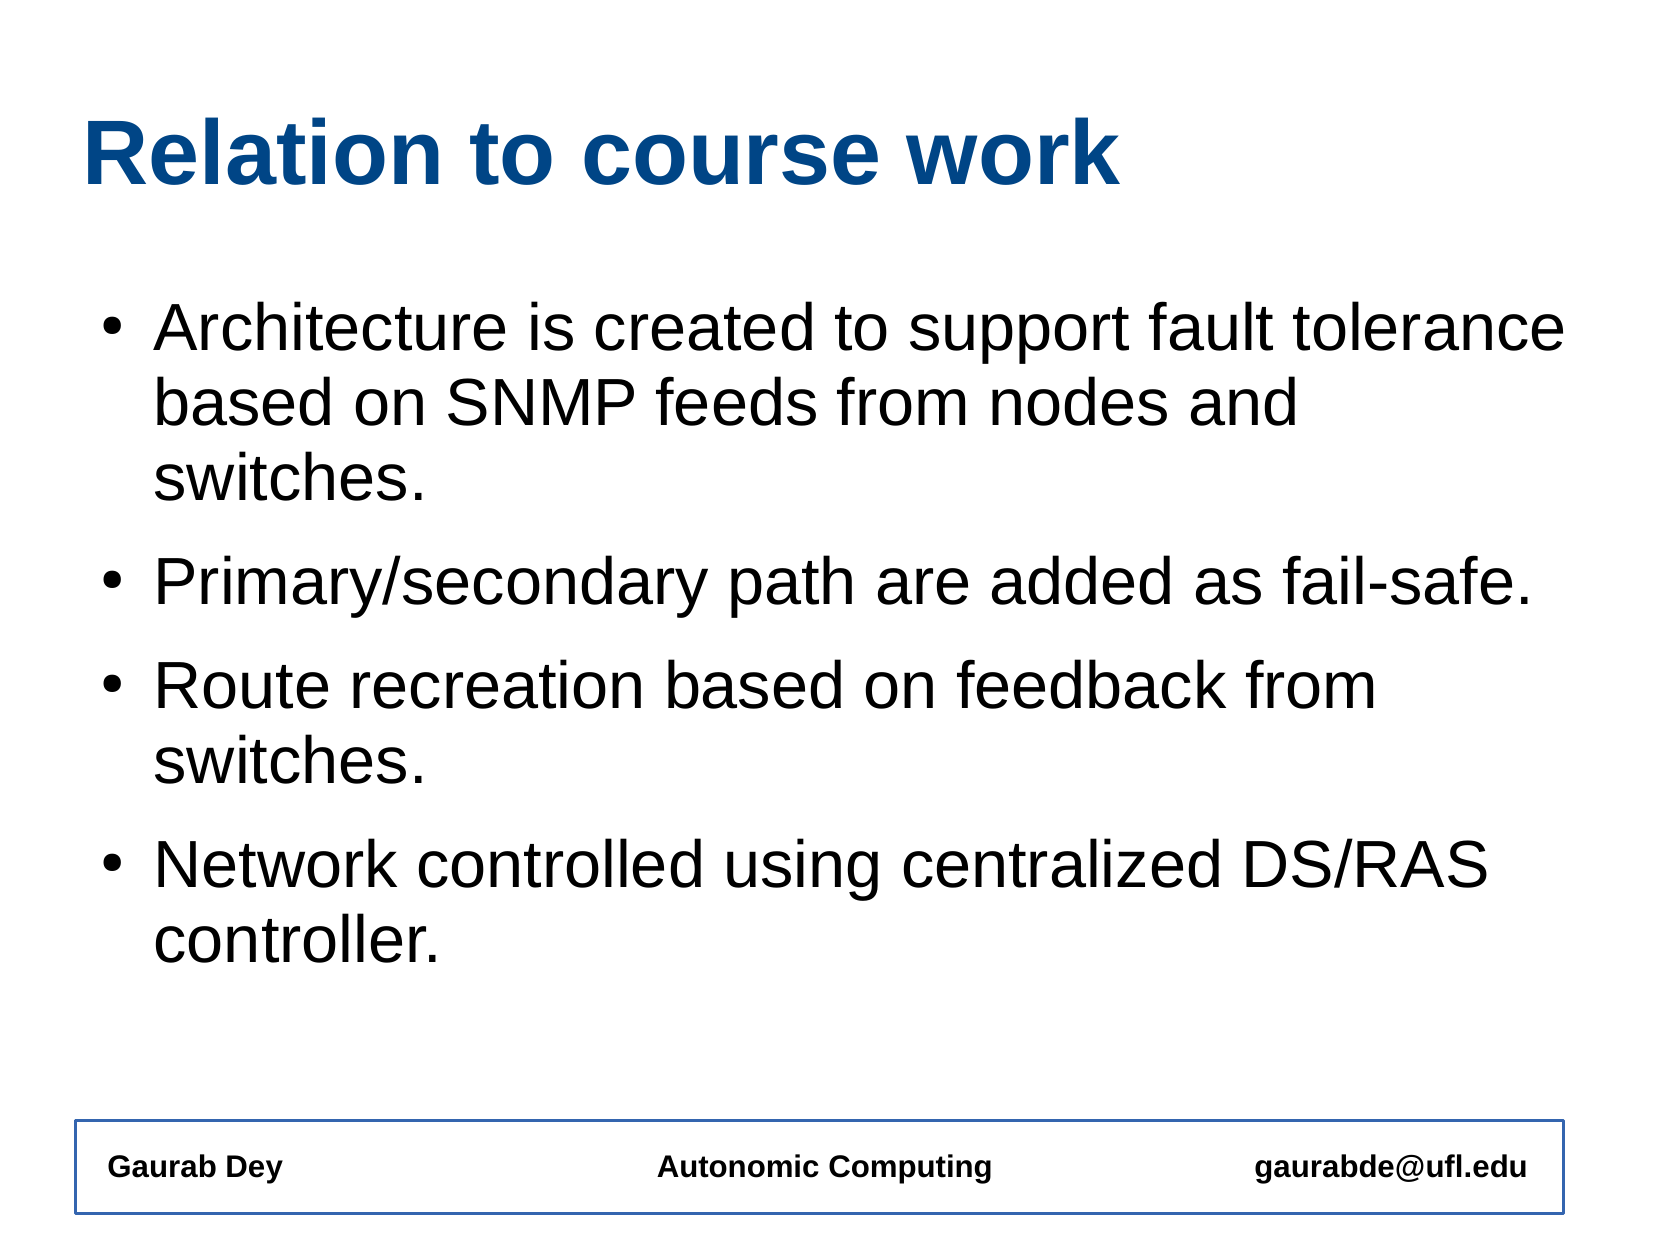

# Relation to course work
Architecture is created to support fault tolerance based on SNMP feeds from nodes and switches.
Primary/secondary path are added as fail-safe.
Route recreation based on feedback from switches.
Network controlled using centralized DS/RAS controller.
Gaurab Dey Autonomic Computing gaurabde@ufl.edu